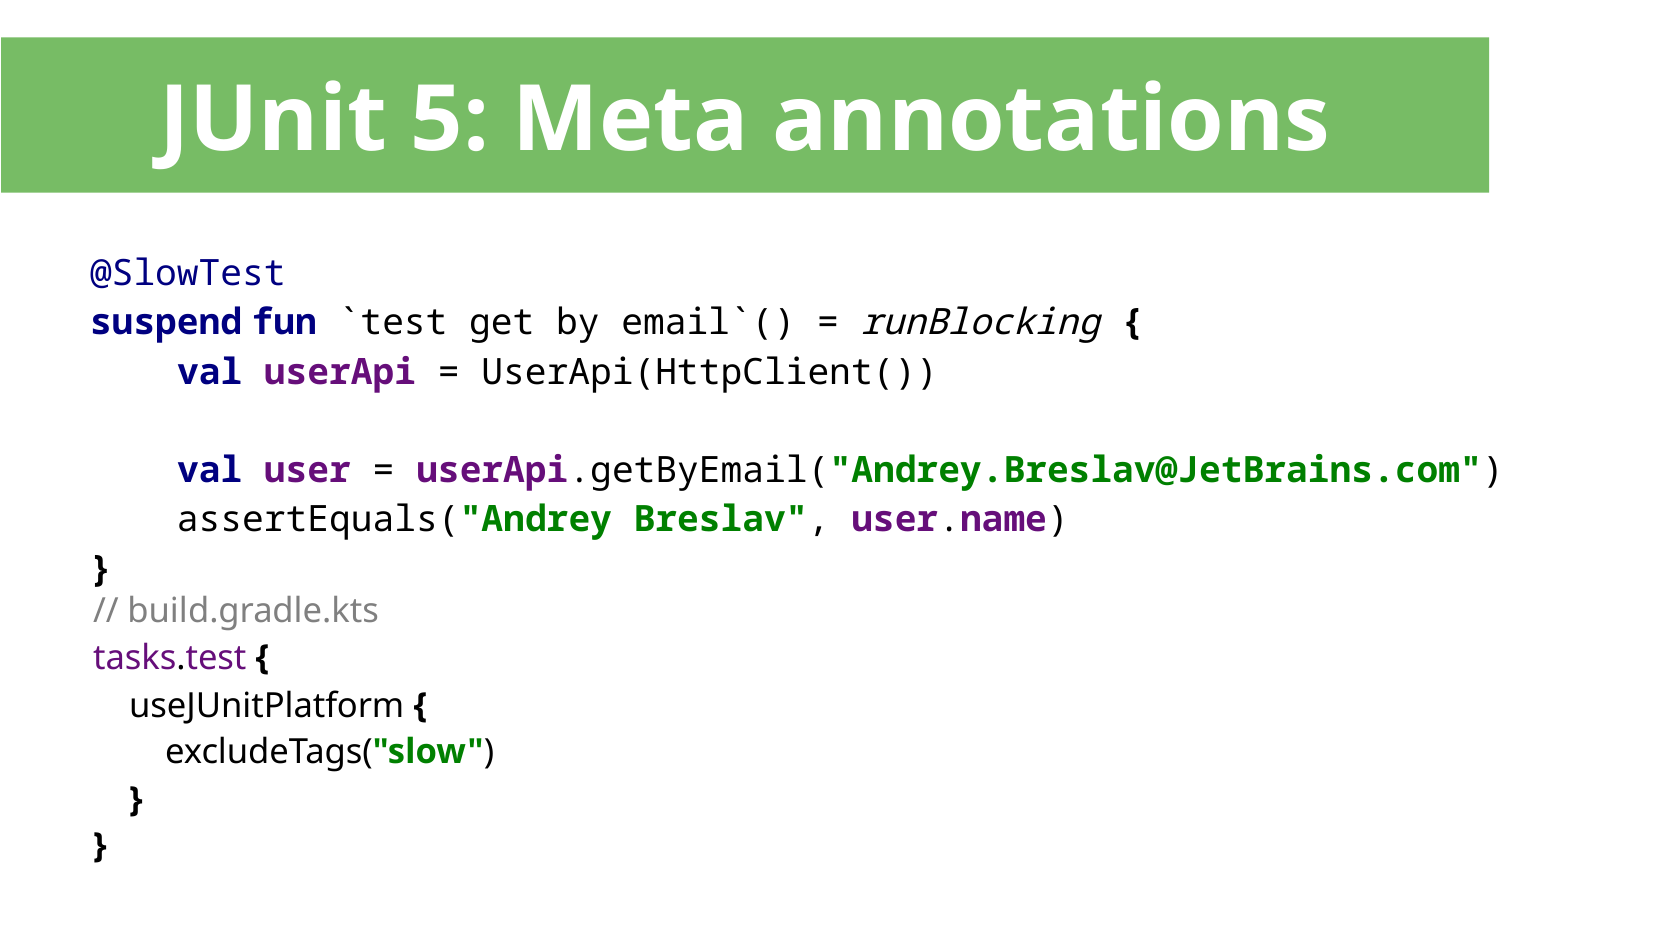

JUnit 5: Meta annotations
# @SlowTest suspend fun `test get by email`() = runBlocking { val userApi = UserApi(HttpClient()) val user = userApi.getByEmail("Andrey.Breslav@JetBrains.com") assertEquals("Andrey Breslav", user.name) }
// build.gradle.kts
tasks.test {
 useJUnitPlatform {
 excludeTags("slow")
 }
}